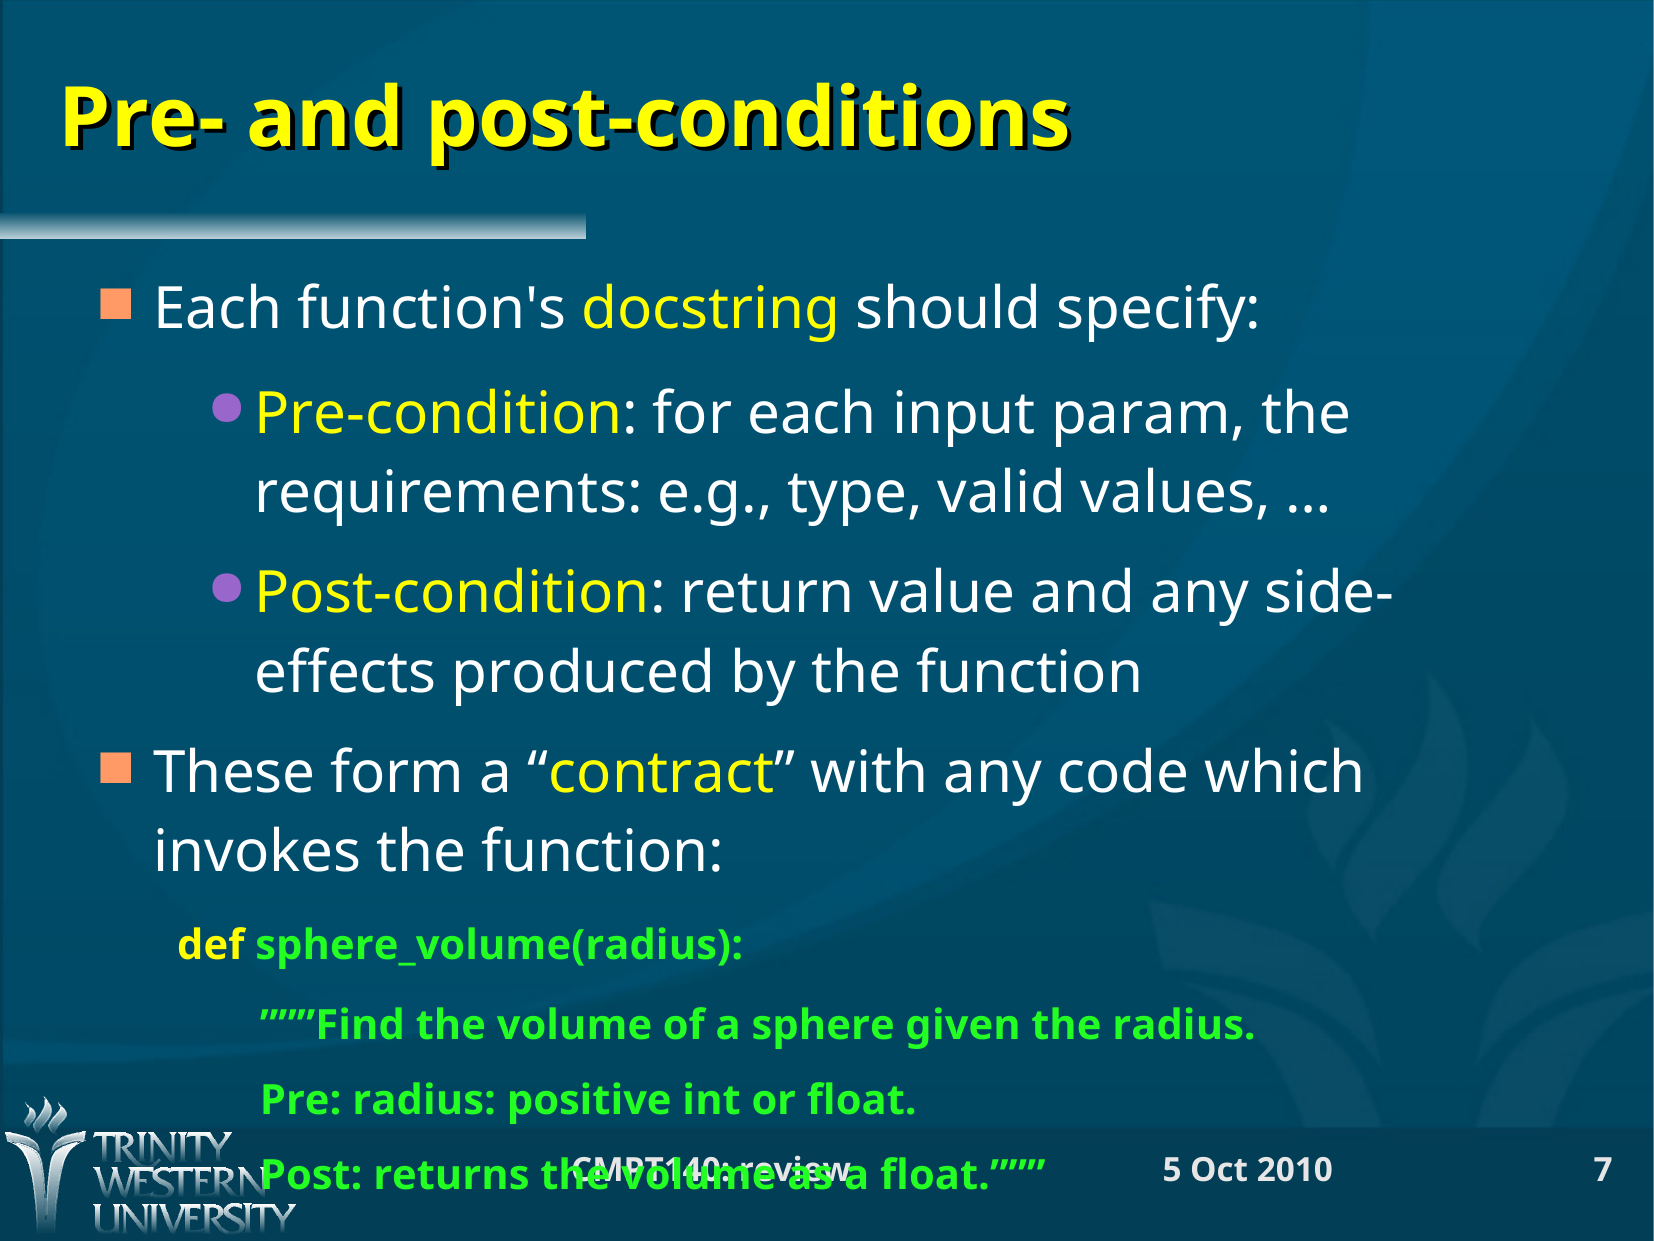

# Pre- and post-conditions
Each function's docstring should specify:
Pre-condition: for each input param, the requirements: e.g., type, valid values, …
Post-condition: return value and any side-effects produced by the function
These form a “contract” with any code which invokes the function:
def sphere_volume(radius):
”””Find the volume of a sphere given the radius.
Pre: radius: positive int or float.
Post: returns the volume as a float.”””
CMPT140: review
5 Oct 2010
7